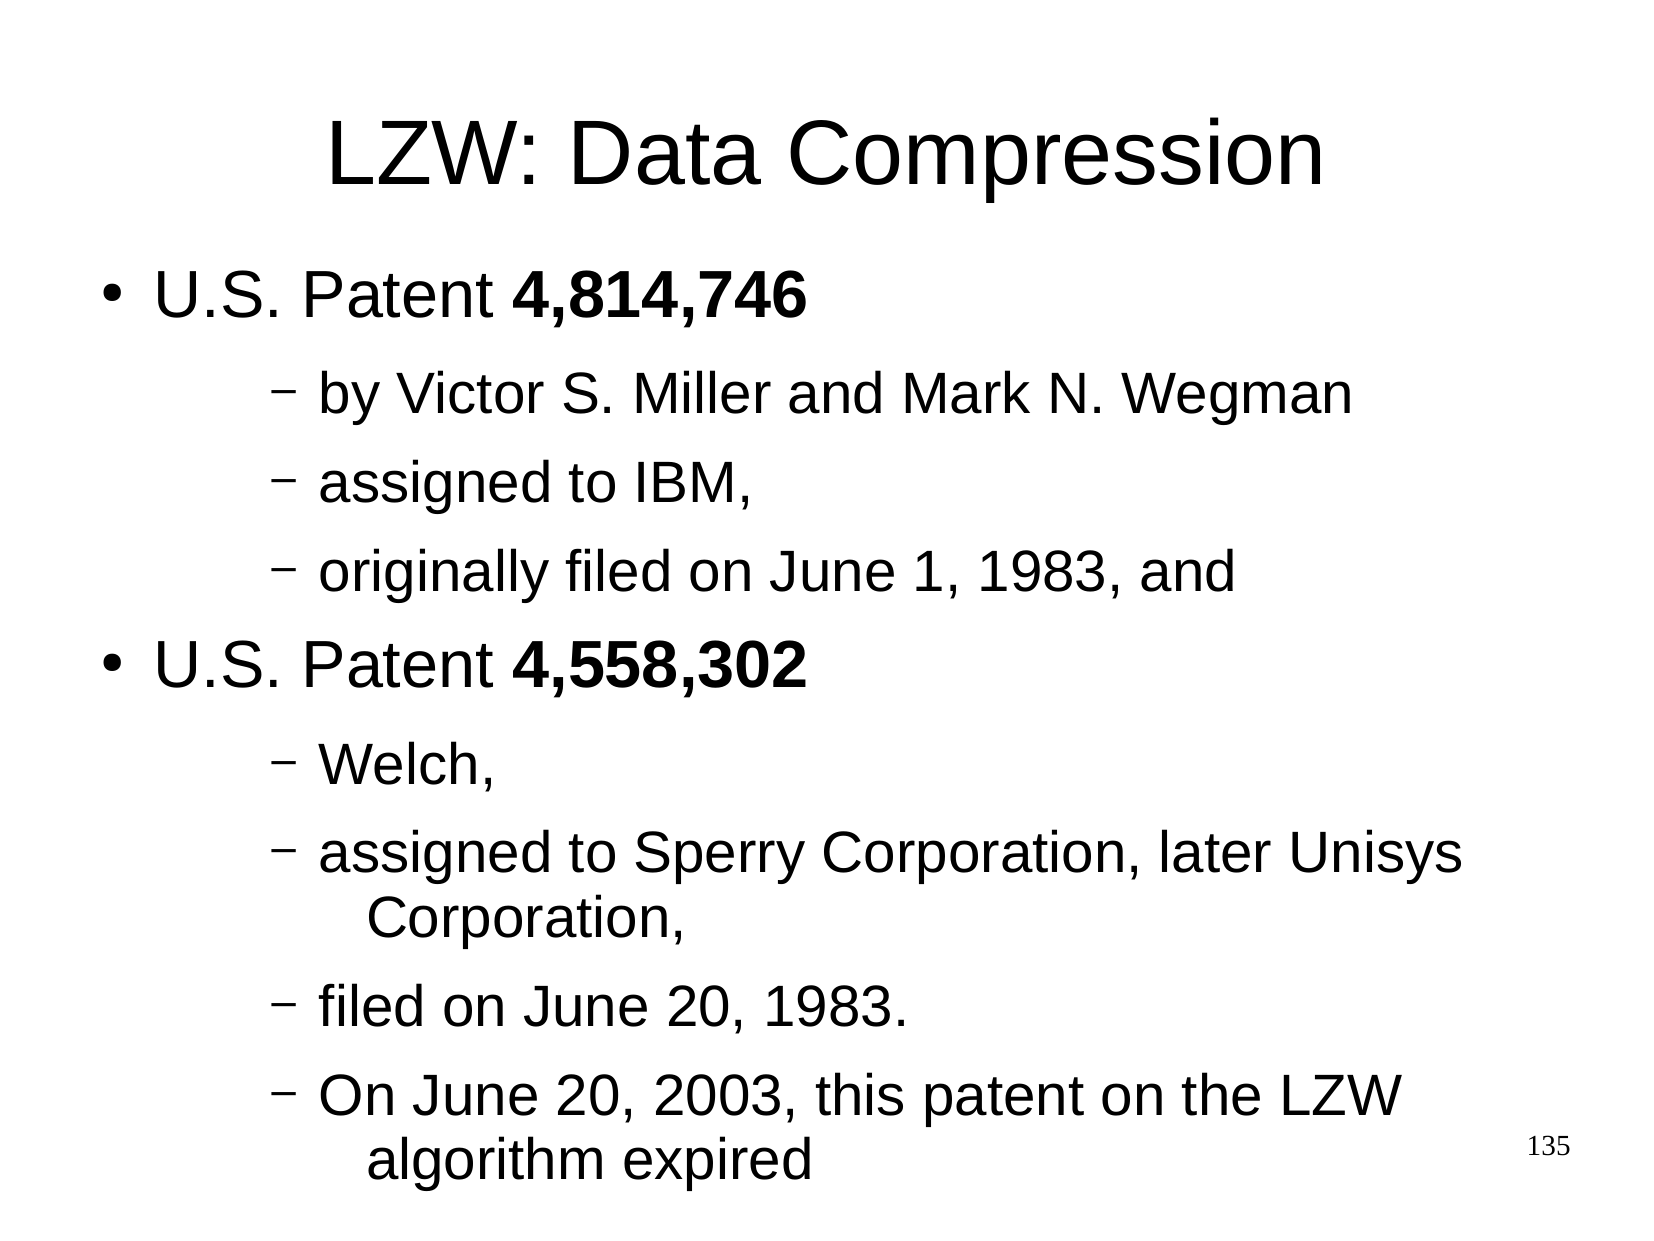

# LZW: Data Compression
U.S. Patent 4,814,746
by Victor S. Miller and Mark N. Wegman
assigned to IBM,
originally filed on June 1, 1983, and
U.S. Patent 4,558,302
Welch,
assigned to Sperry Corporation, later Unisys Corporation,
filed on June 20, 1983.
On June 20, 2003, this patent on the LZW algorithm expired
135